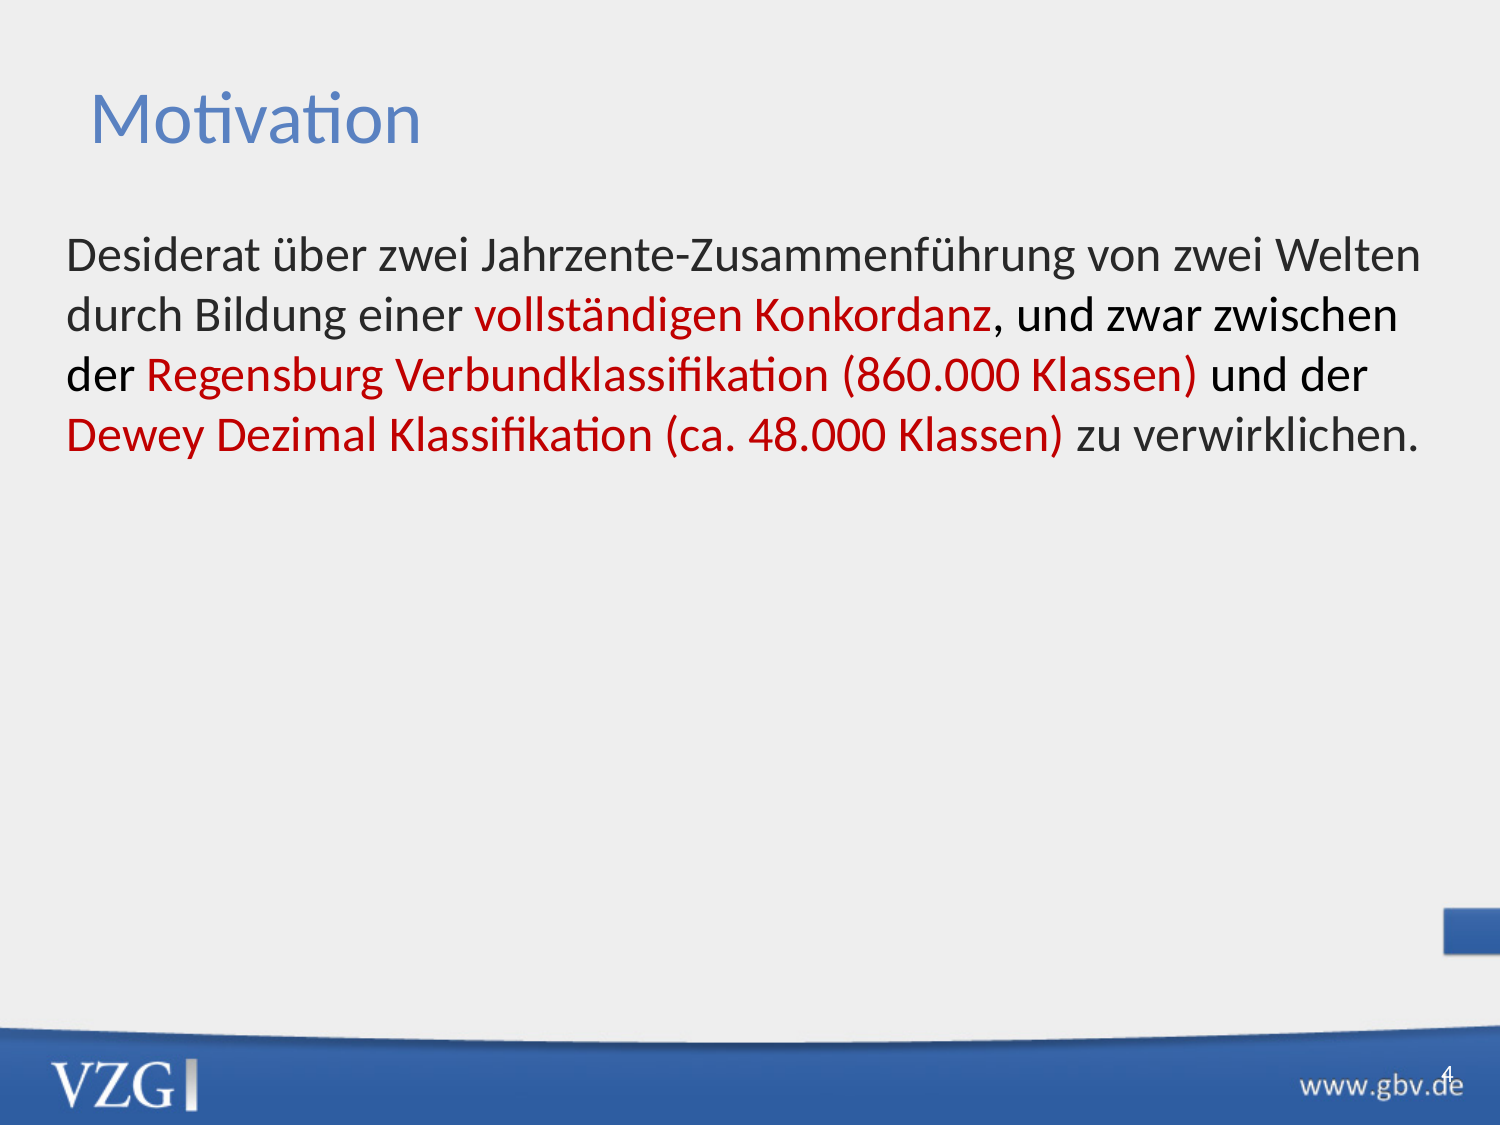

Motivation
# Desiderat über zwei Jahrzente-Zusammenführung von zwei Welten durch Bildung einer vollständigen Konkordanz, und zwar zwischen der Regensburg Verbundklassifikation (860.000 Klassen) und der Dewey Dezimal Klassifikation (ca. 48.000 Klassen) zu verwirklichen.
4